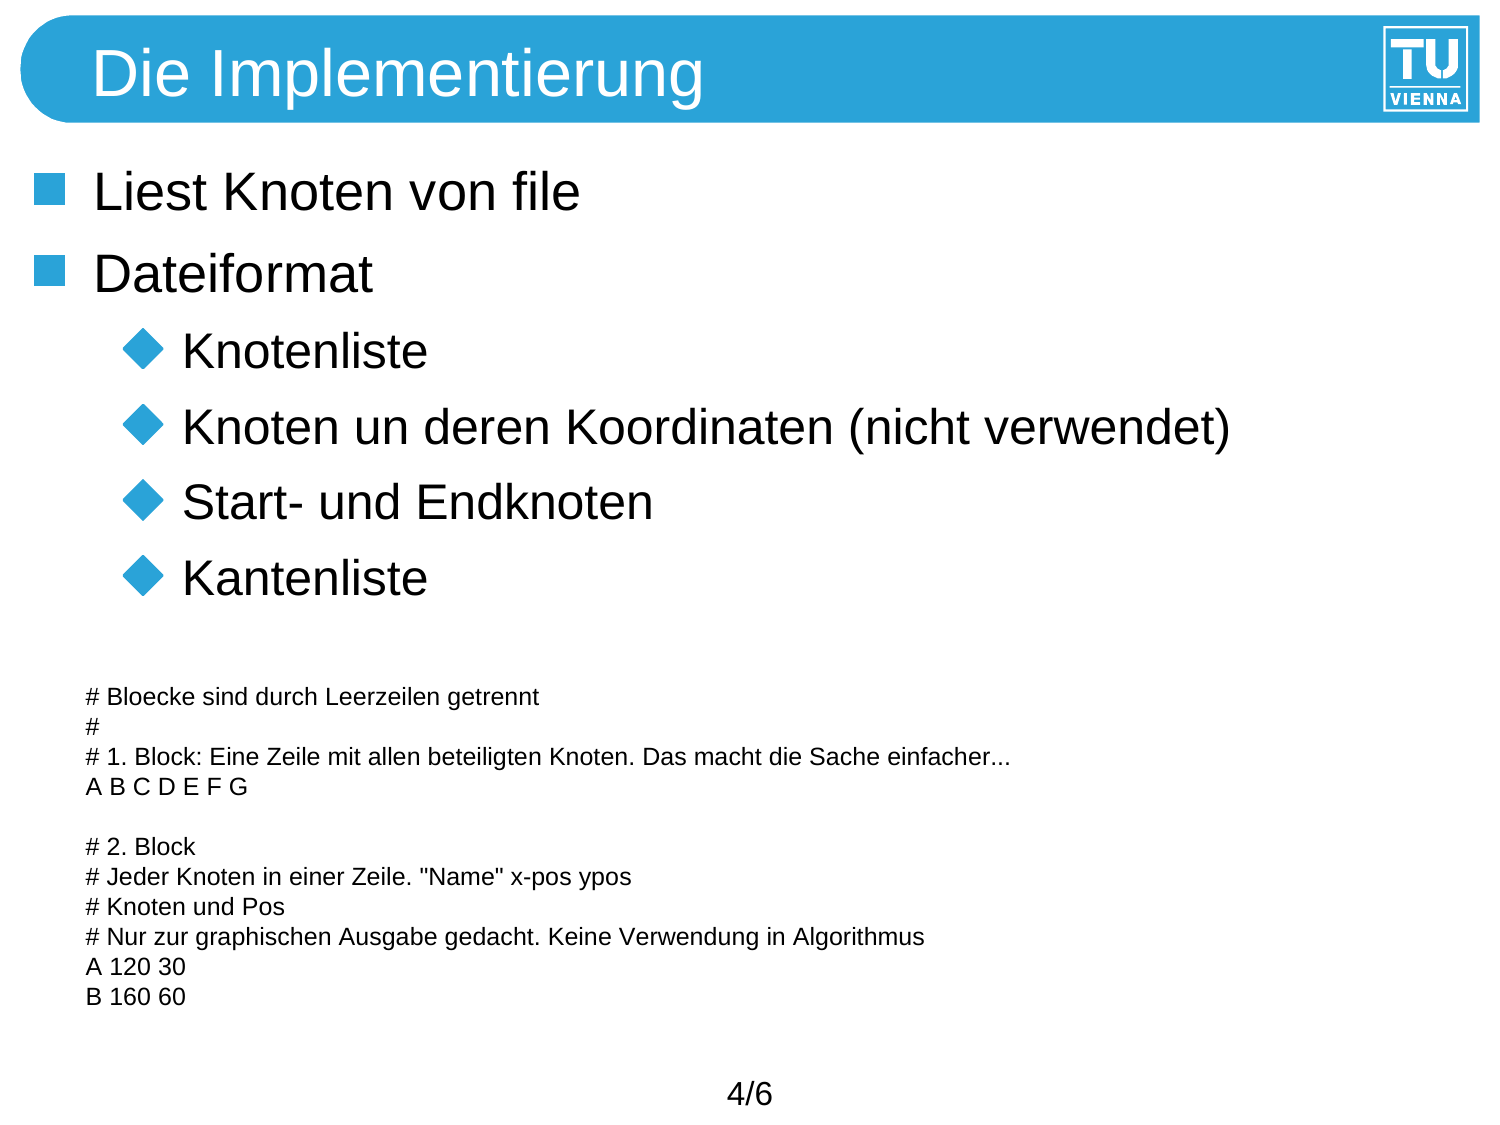

# Die Implementierung
Liest Knoten von file
Dateiformat
Knotenliste
Knoten un deren Koordinaten (nicht verwendet)
Start- und Endknoten
Kantenliste
# Bloecke sind durch Leerzeilen getrennt
#
# 1. Block: Eine Zeile mit allen beteiligten Knoten. Das macht die Sache einfacher...
A B C D E F G
# 2. Block
# Jeder Knoten in einer Zeile. "Name" x-pos ypos
# Knoten und Pos
# Nur zur graphischen Ausgabe gedacht. Keine Verwendung in Algorithmus
A 120 30
B 160 60
4